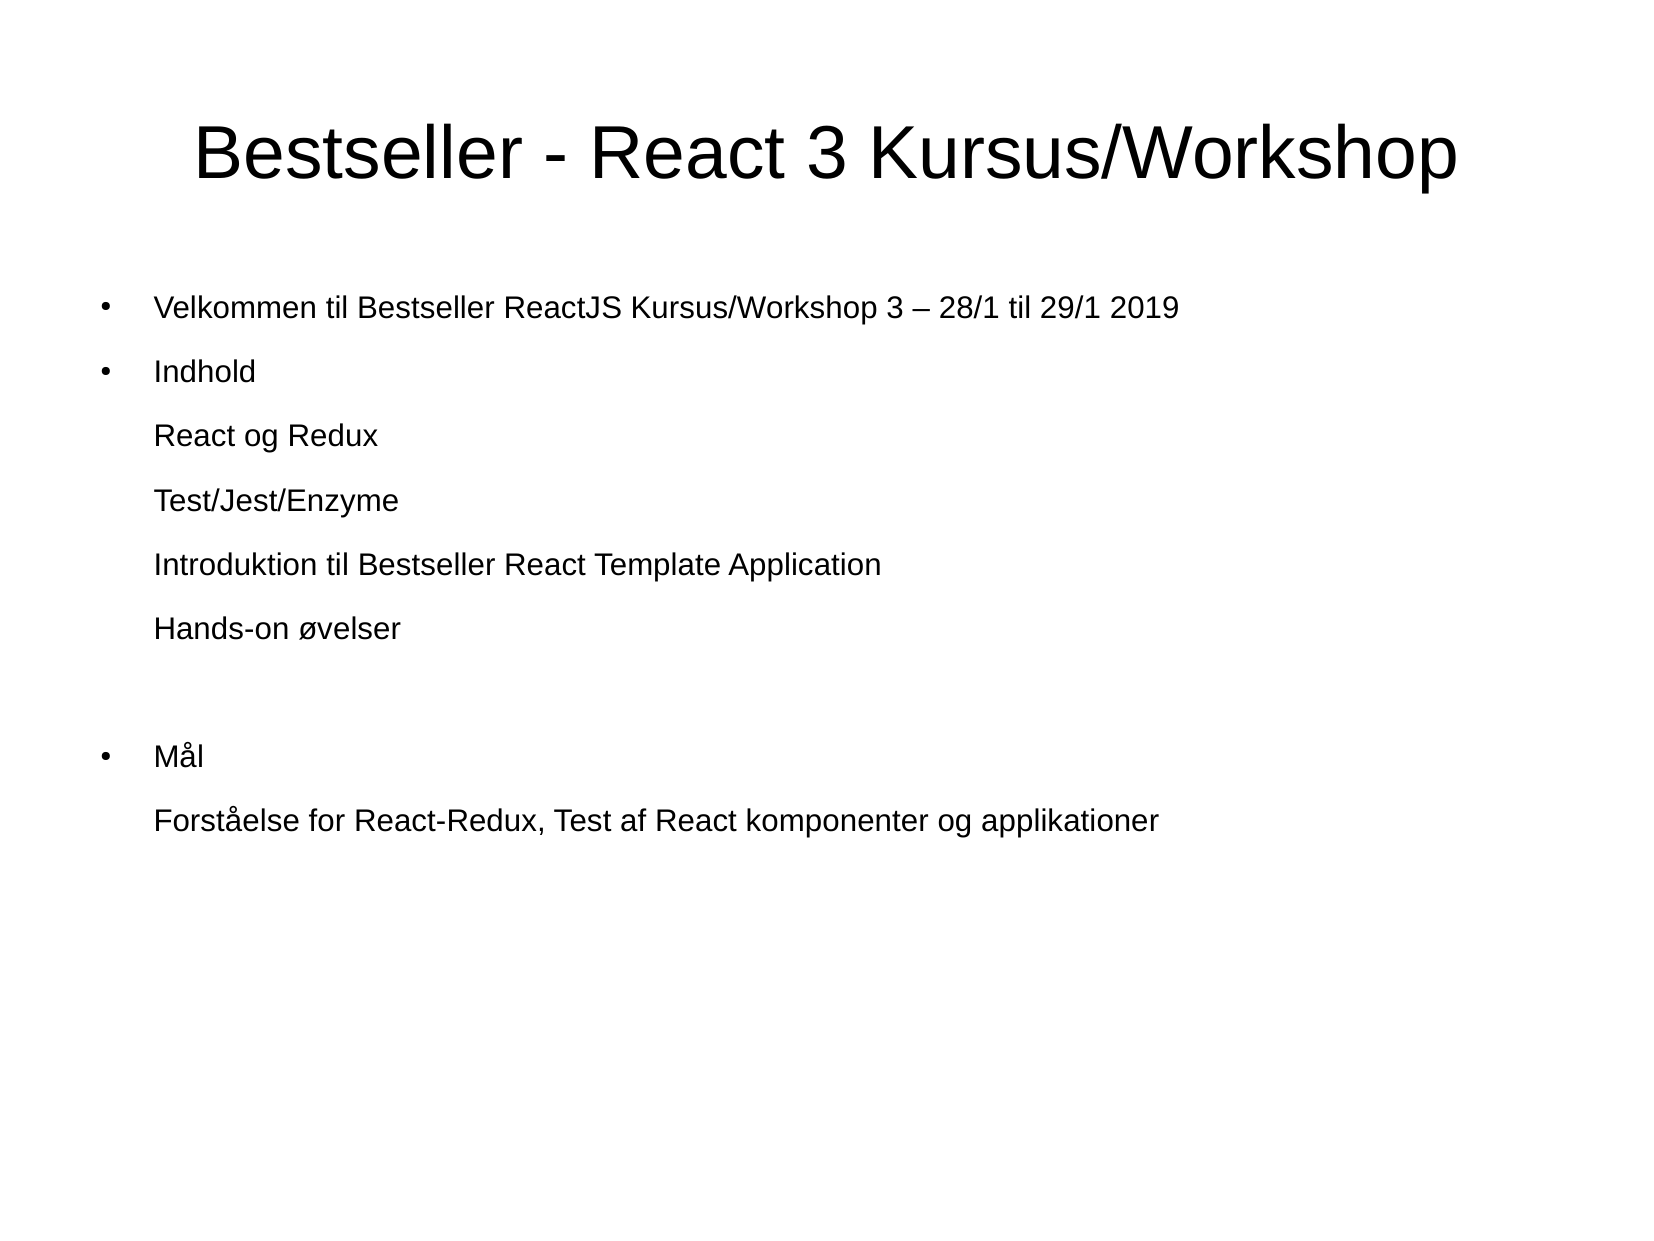

# Bestseller - React 3 Kursus/Workshop
Velkommen til Bestseller ReactJS Kursus/Workshop 3 – 28/1 til 29/1 2019
Indhold
React og Redux
Test/Jest/Enzyme
Introduktion til Bestseller React Template Application
Hands-on øvelser
Mål
Forståelse for React-Redux, Test af React komponenter og applikationer